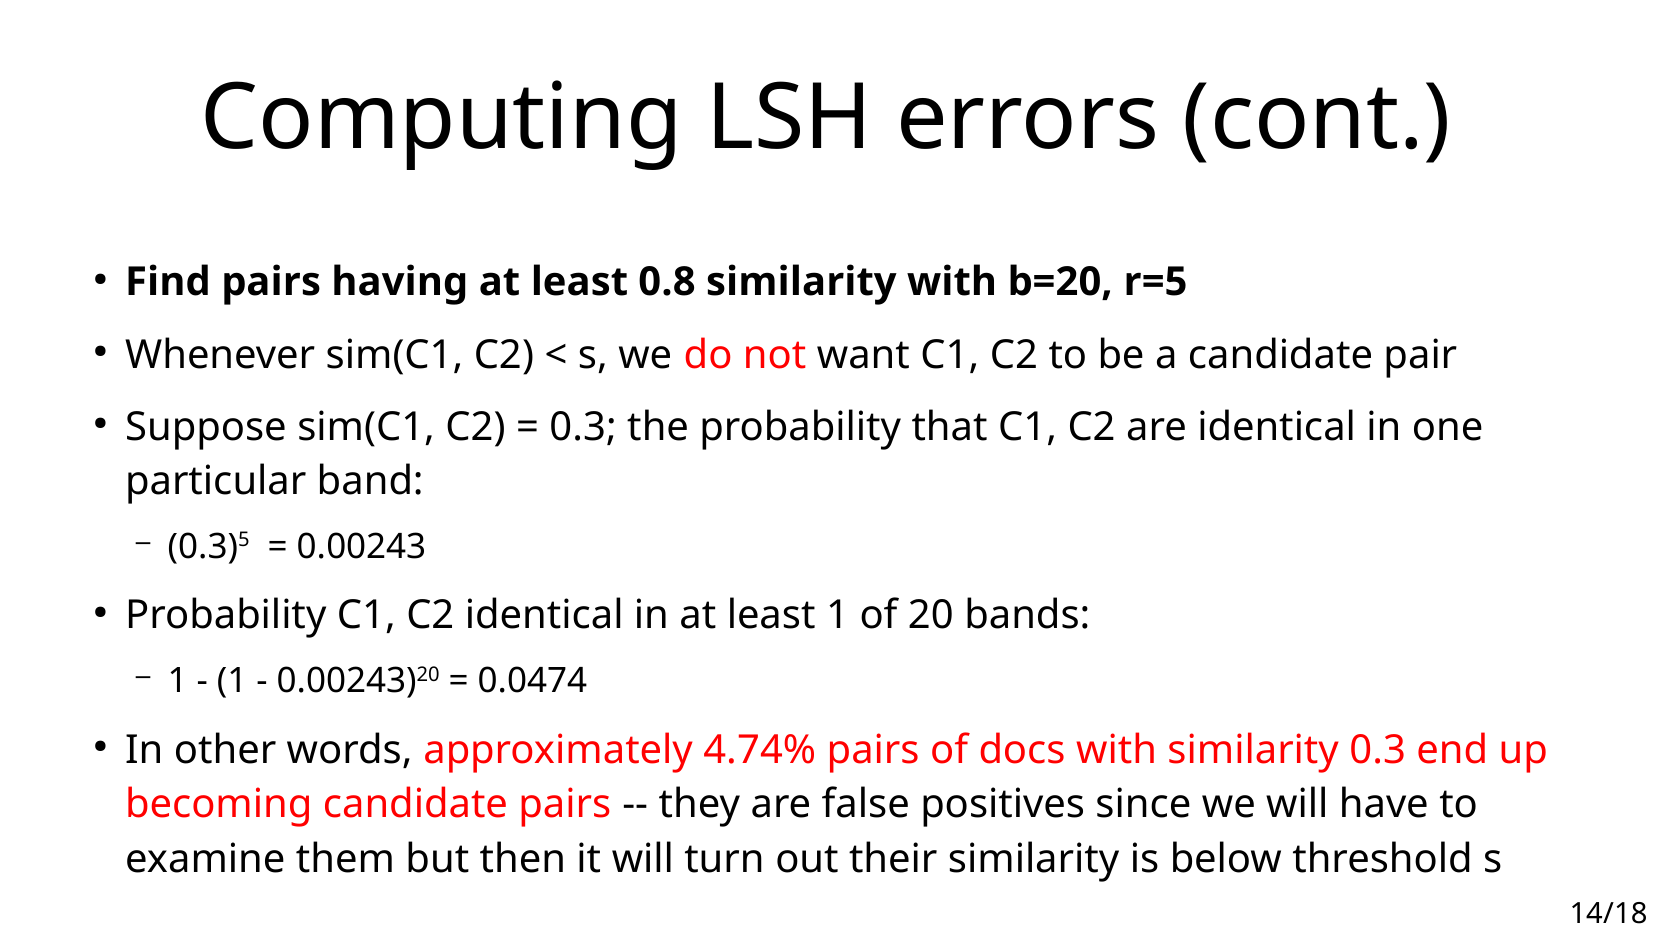

# Computing LSH errors (cont.)
Find pairs having at least 0.8 similarity with b=20, r=5
Whenever sim(C1, C2) < s, we do not want C1, C2 to be a candidate pair
Suppose sim(C1, C2) = 0.3; the probability that C1, C2 are identical in one particular band:
(0.3)5 = 0.00243
Probability C1, C2 identical in at least 1 of 20 bands:
1 - (1 - 0.00243)20 = 0.0474
In other words, approximately 4.74% pairs of docs with similarity 0.3 end up becoming candidate pairs -- they are false positives since we will have to examine them but then it will turn out their similarity is below threshold s
14